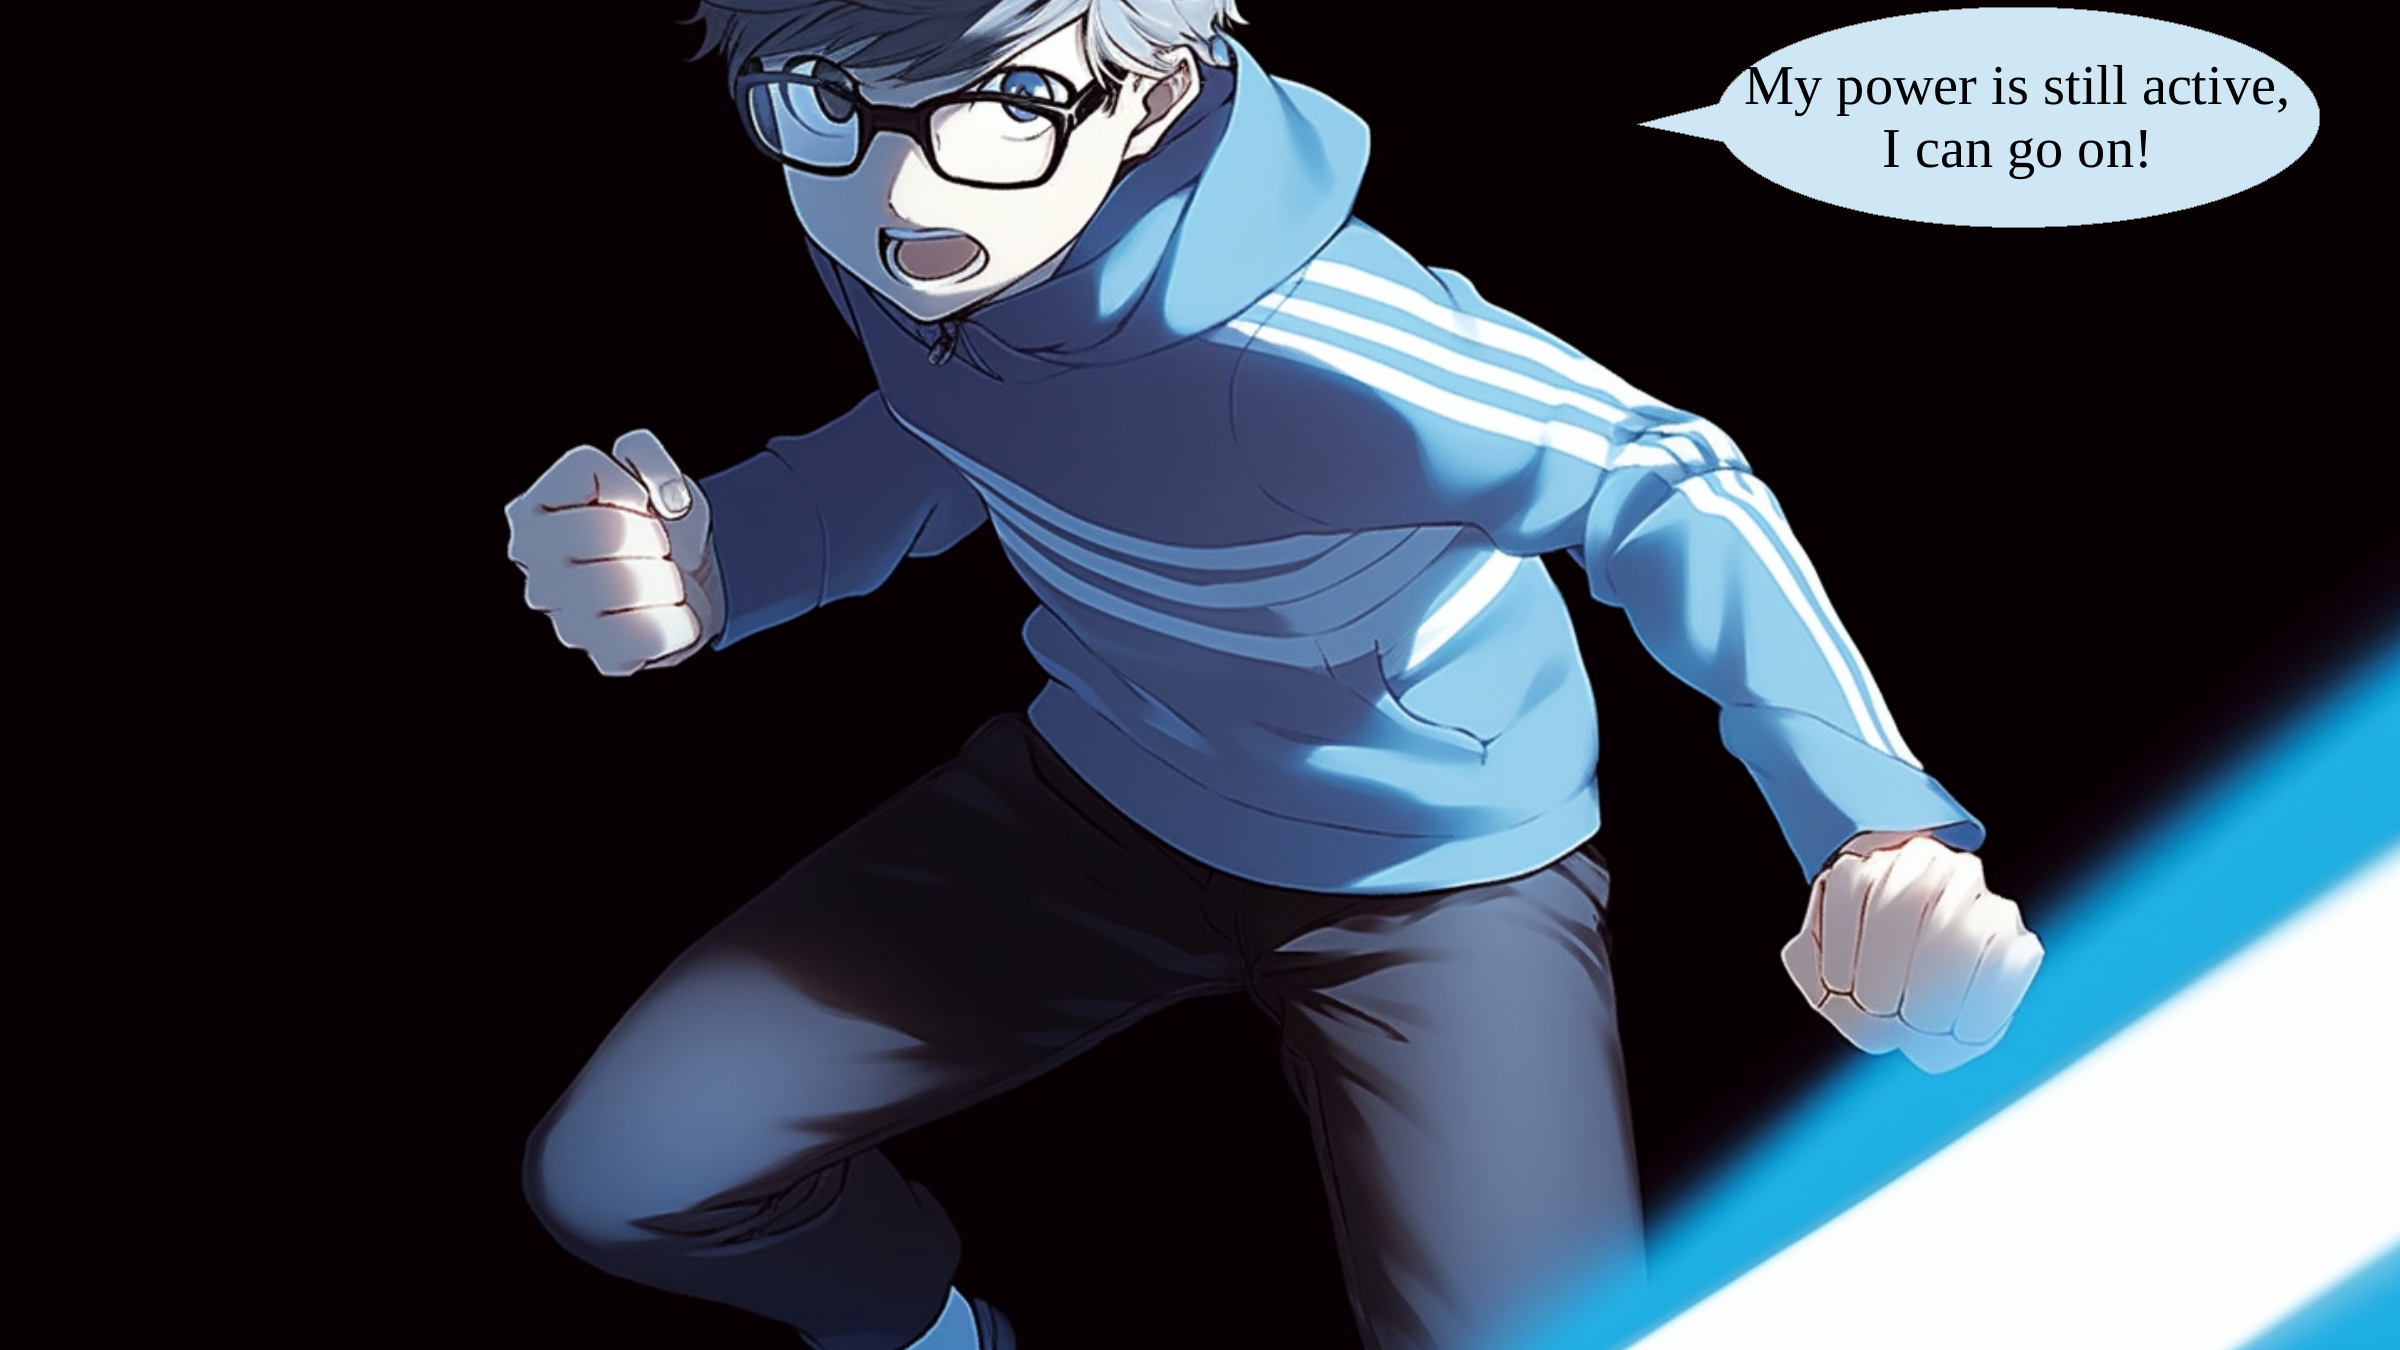

My power is still active,
I can go on!